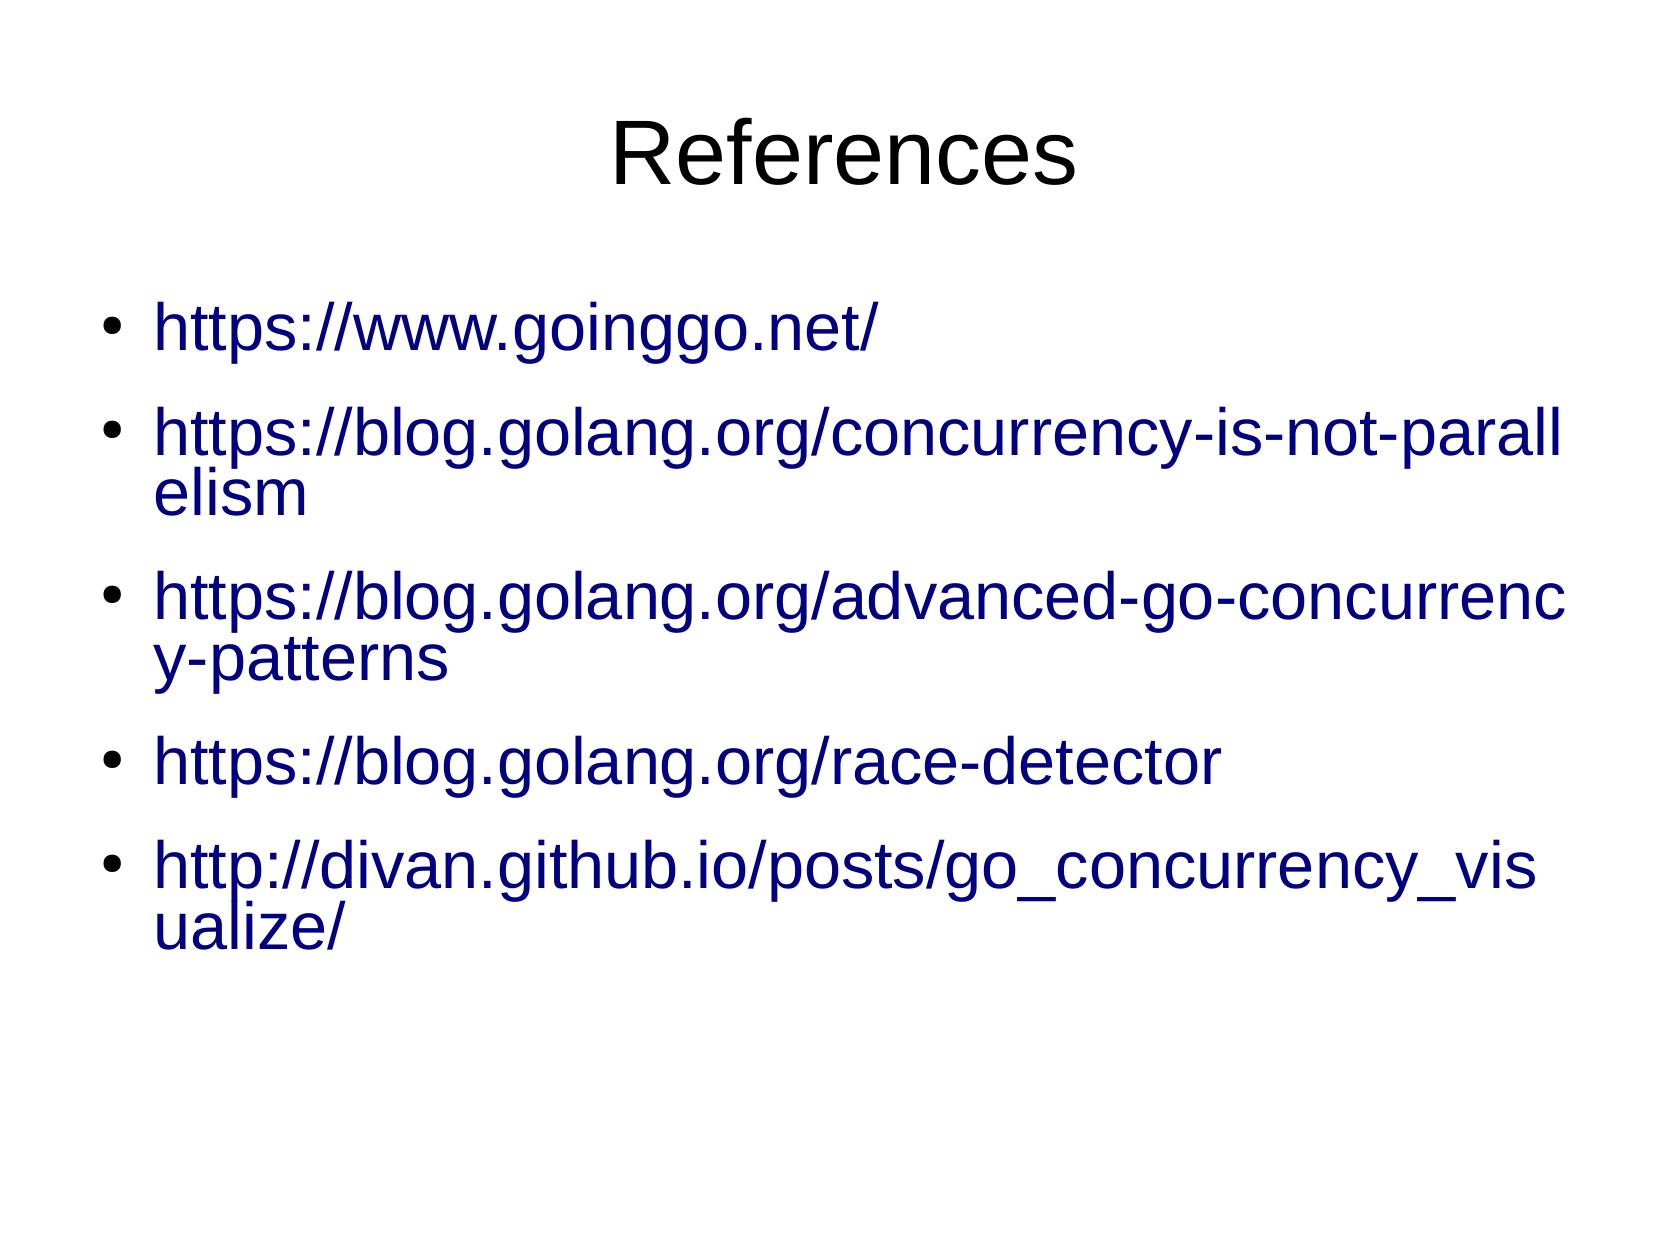

# References
https://www.goinggo.net/
https://blog.golang.org/concurrency-is-not-parallelism
https://blog.golang.org/advanced-go-concurrency-patterns
https://blog.golang.org/race-detector
http://divan.github.io/posts/go_concurrency_visualize/